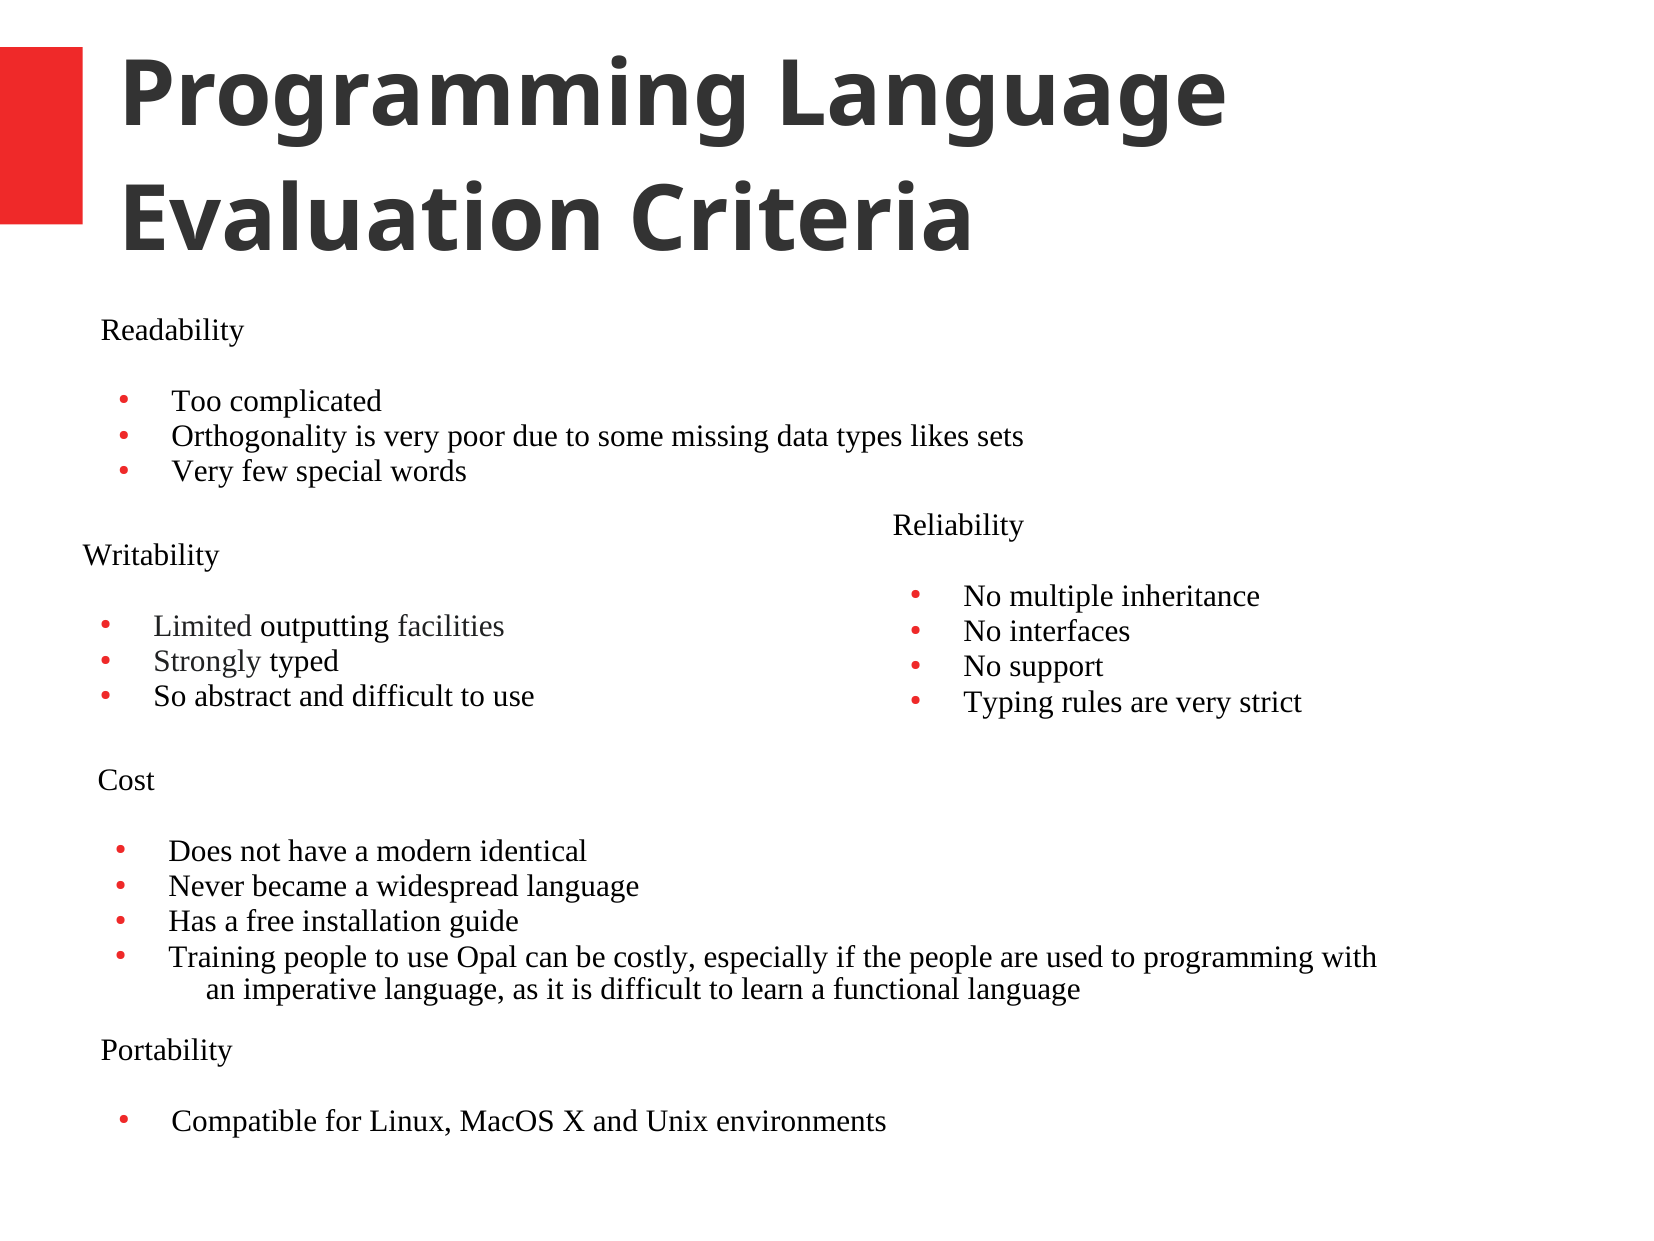

# Programming Language Evaluation Criteria
Readability
Too complicated
Orthogonality is very poor due to some missing data types likes sets
Very few special words
Reliability
No multiple inheritance
No interfaces
No support
Typing rules are very strict
Writability
Limited outputting facilities
Strongly typed
So abstract and difficult to use
Cost
Does not have a modern identical
Never became a widespread language
Has a free installation guide
Training people to use Opal can be costly, especially if the people are used to programming with an imperative language, as it is difficult to learn a functional language
Portability
Compatible for Linux, MacOS X and Unix environments